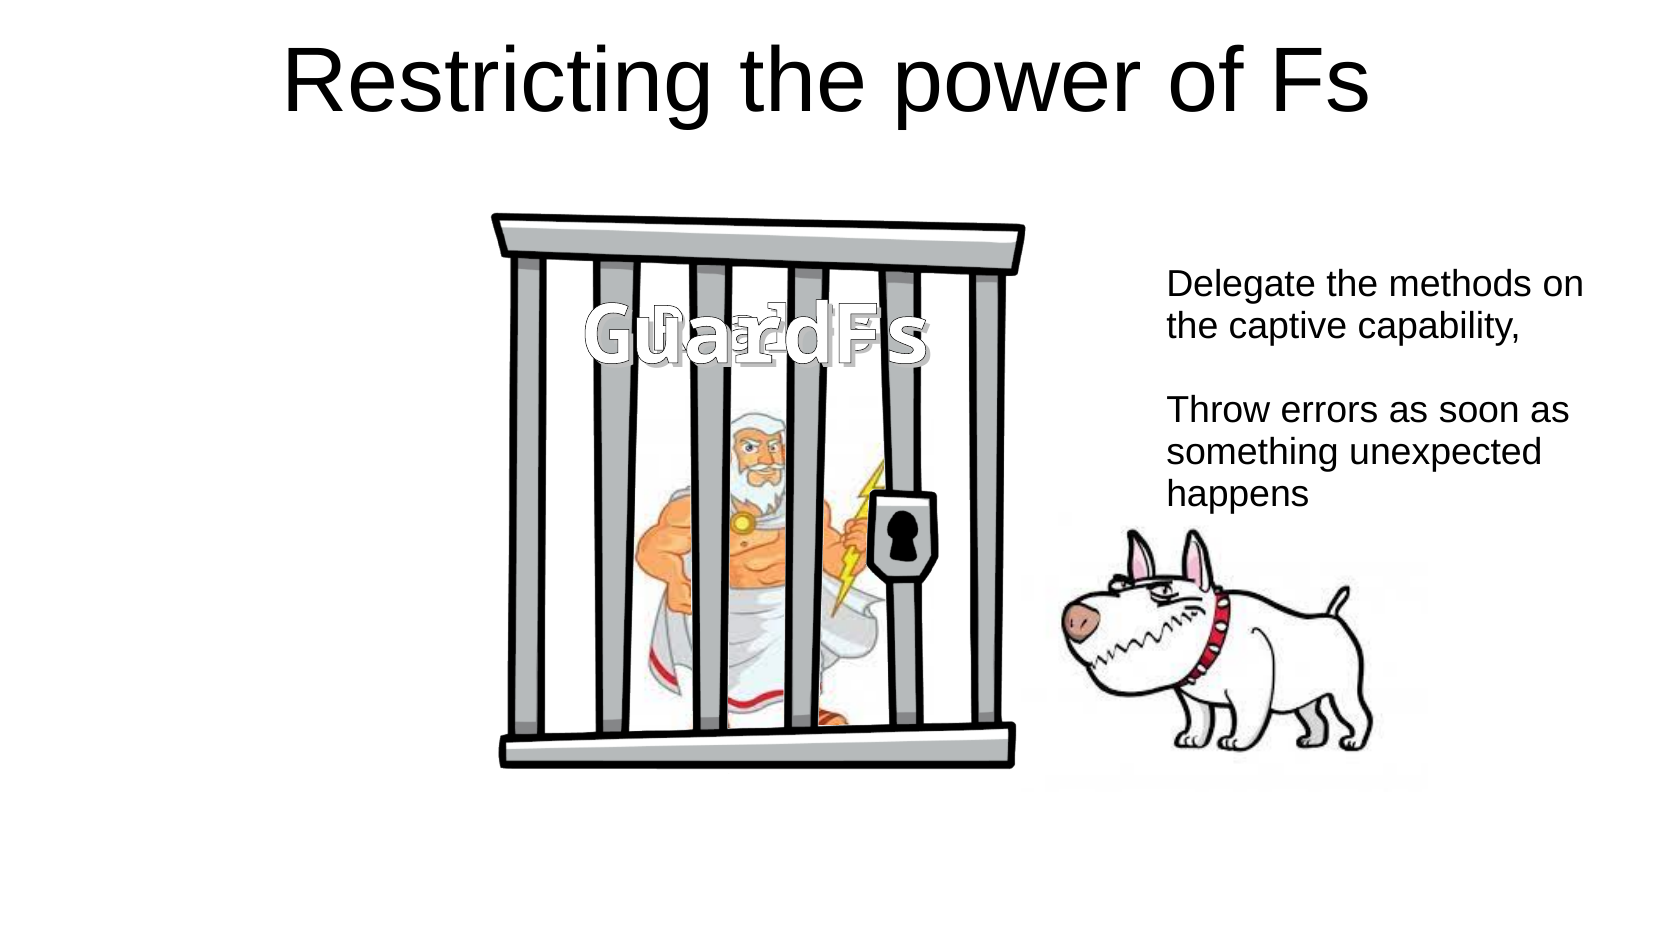

# Restricting the power of Fs
GuardFs
Delegate the methods on the captive capability,
Throw errors as soon as something unexpected happens
RealFs